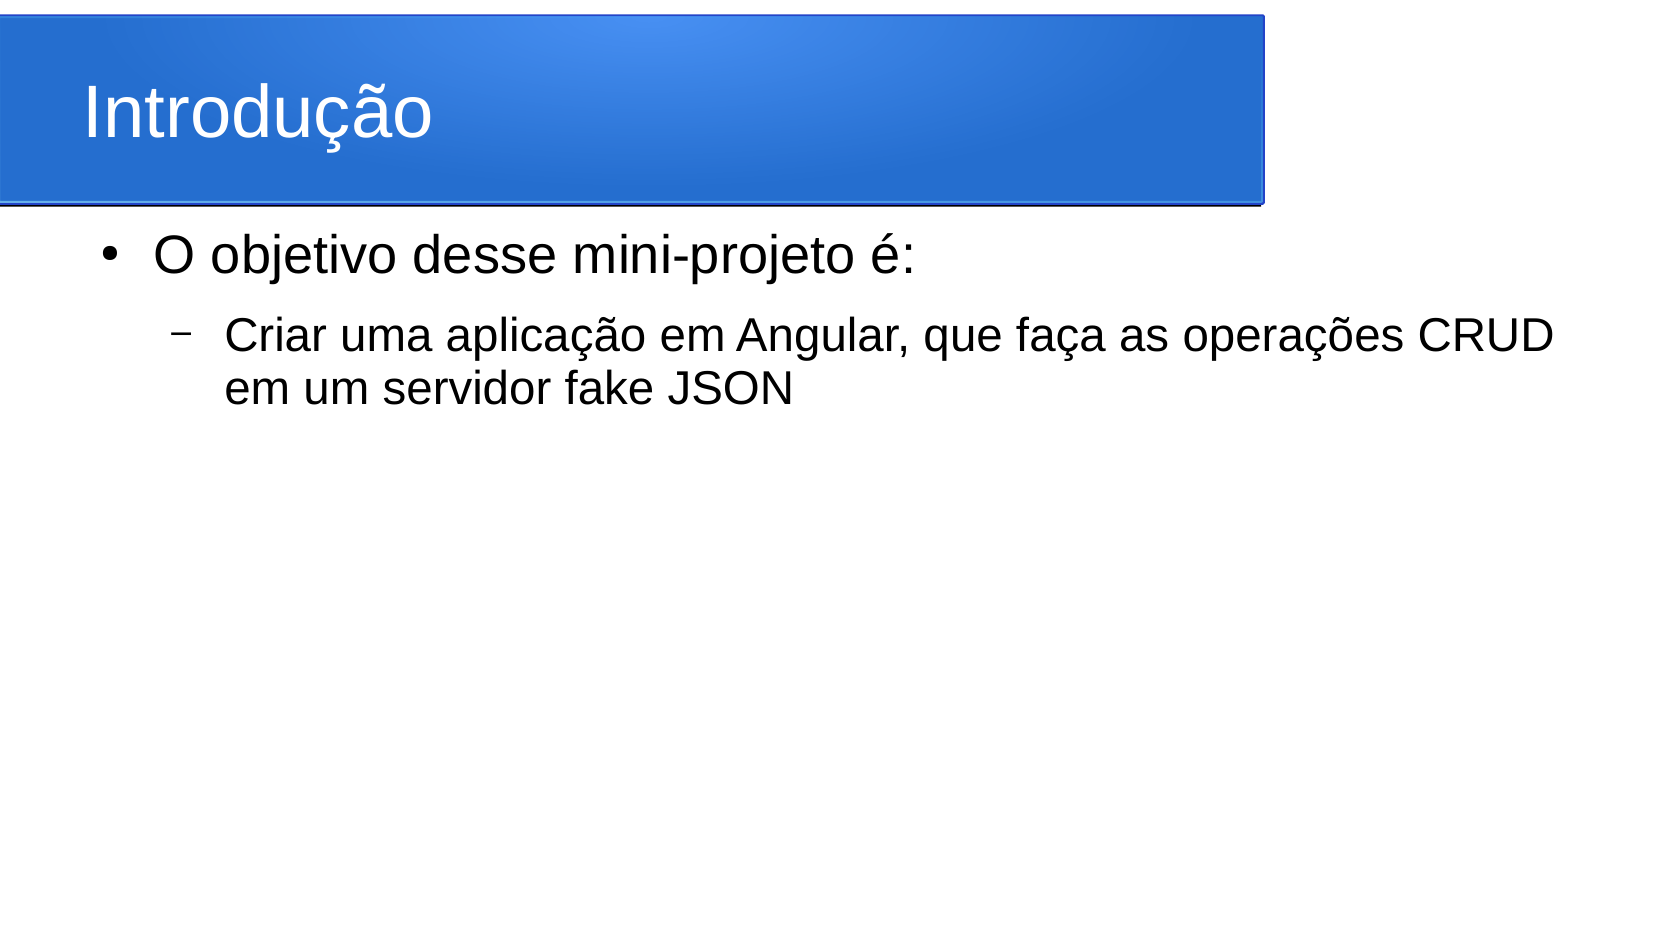

# Introdução
O objetivo desse mini-projeto é:
Criar uma aplicação em Angular, que faça as operações CRUD em um servidor fake JSON